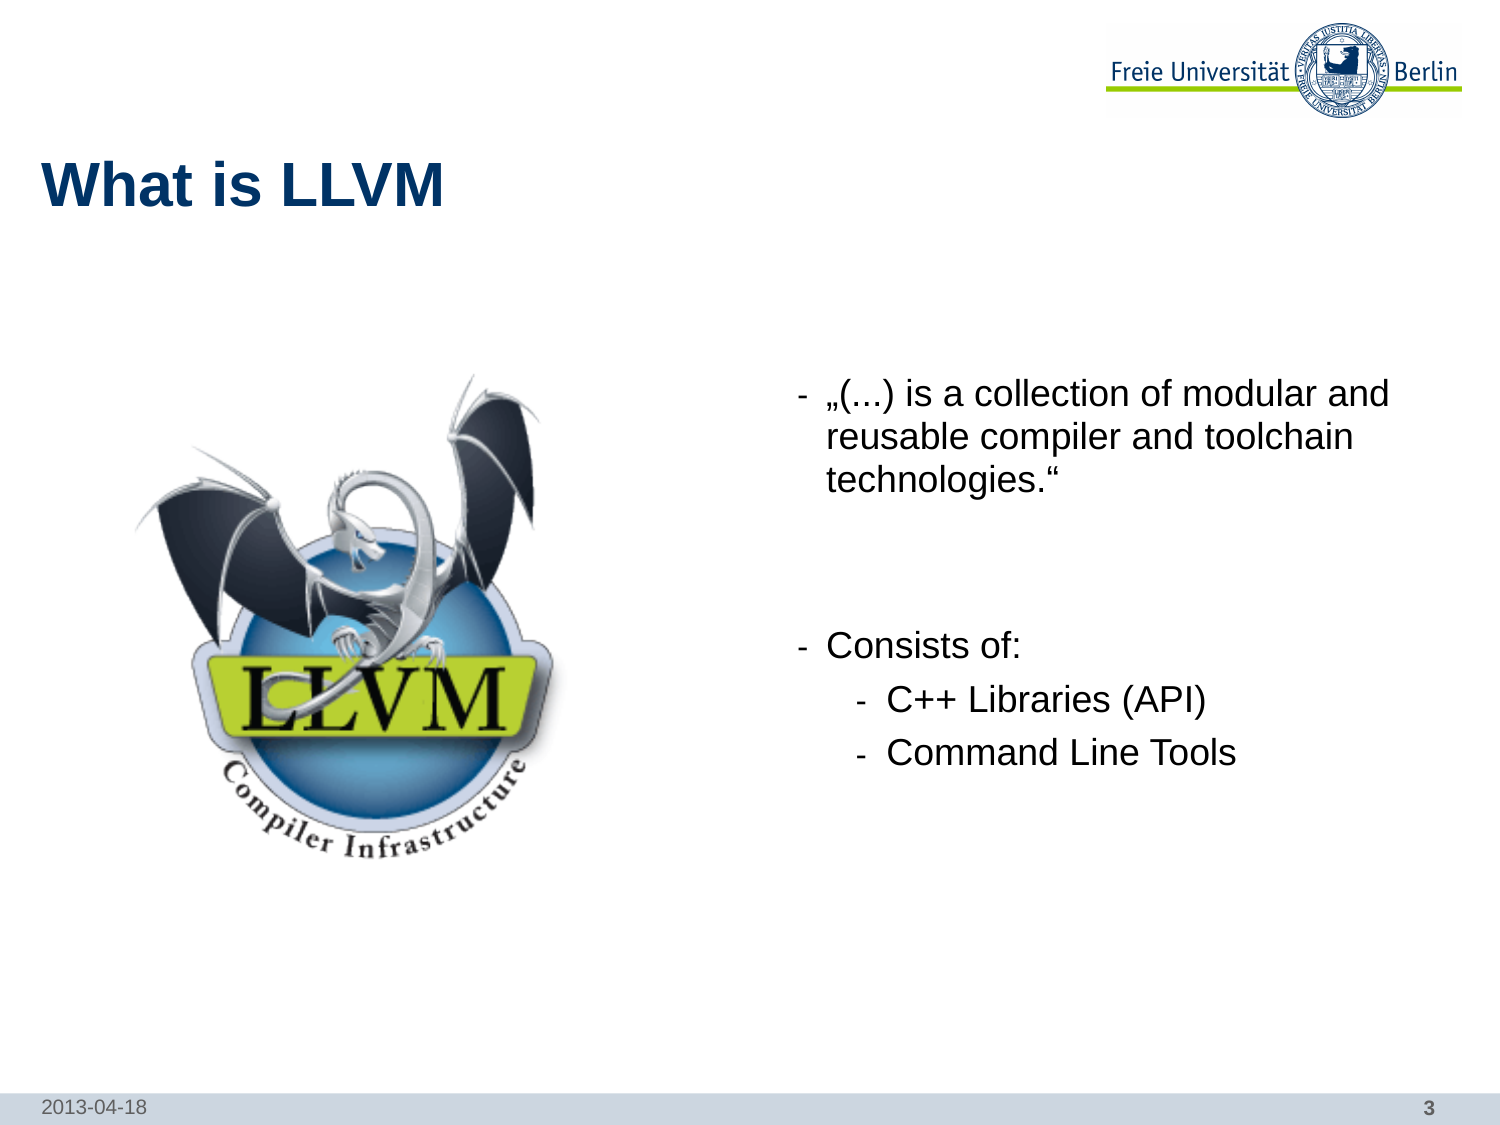

# What is LLVM
„(...) is a collection of modular and reusable compiler and toolchain technologies.“
Consists of:
C++ Libraries (API)
Command Line Tools